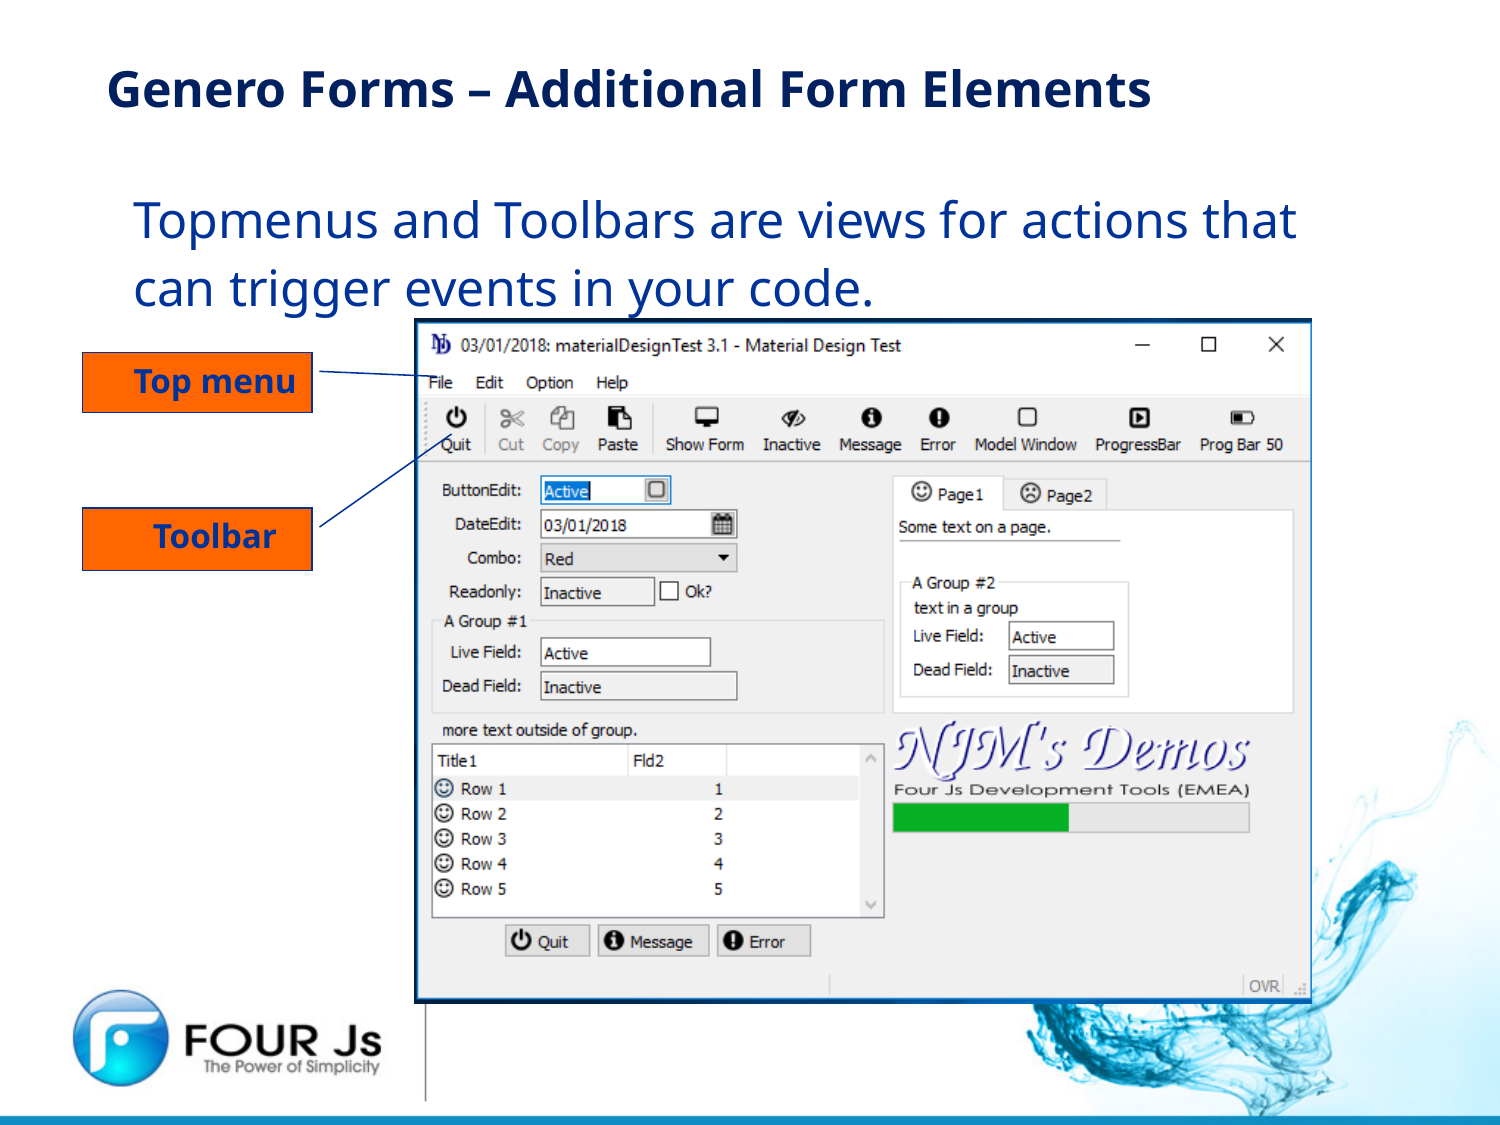

# Genero Forms – Additional Form Elements
Topmenus and Toolbars are views for actions that can trigger events in your code.
Top menu
Toolbar